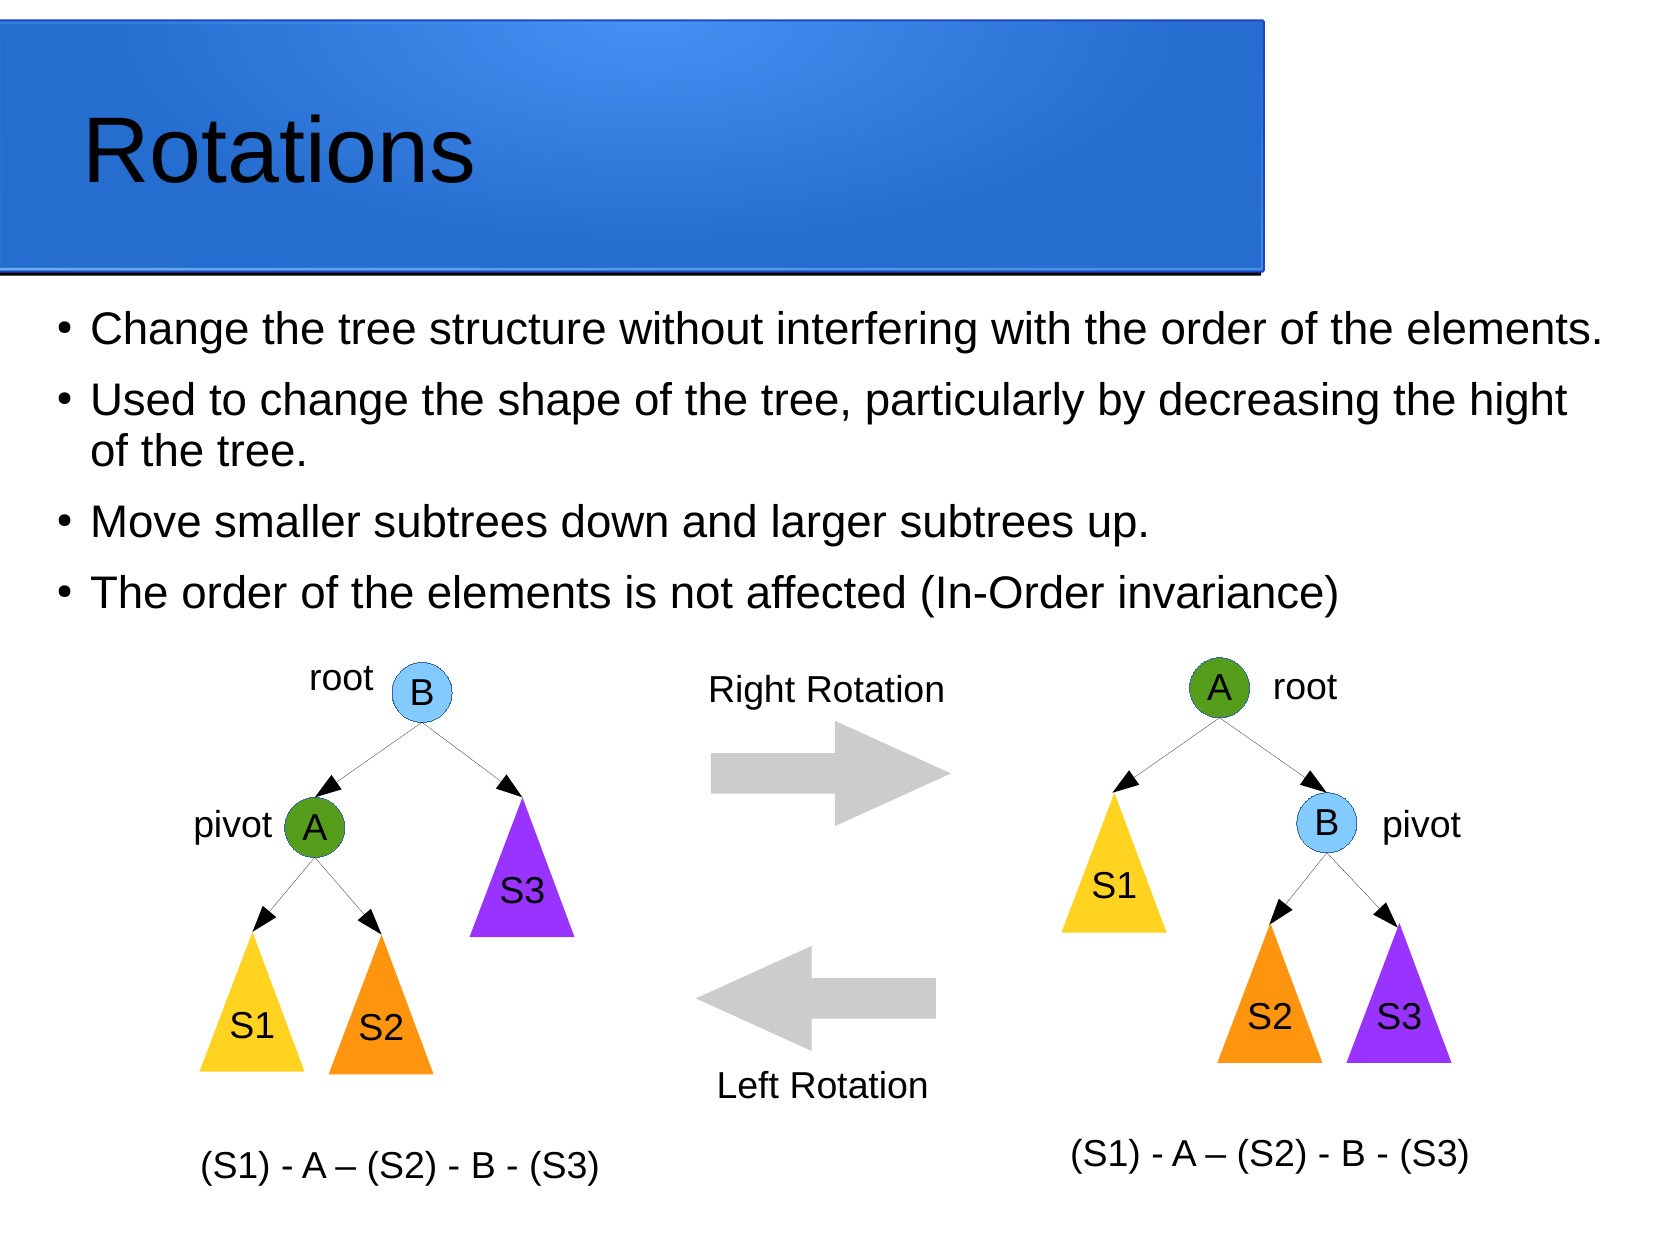

# Rotations
Change the tree structure without interfering with the order of the elements.
Used to change the shape of the tree, particularly by decreasing the hight of the tree.
Move smaller subtrees down and larger subtrees up.
The order of the elements is not affected (In-Order invariance)
root
A
root
Right Rotation
B
S1
B
pivot
pivot
A
S3
S2
S3
S1
S2
Left Rotation
(S1) - A – (S2) - B - (S3)
(S1) - A – (S2) - B - (S3)